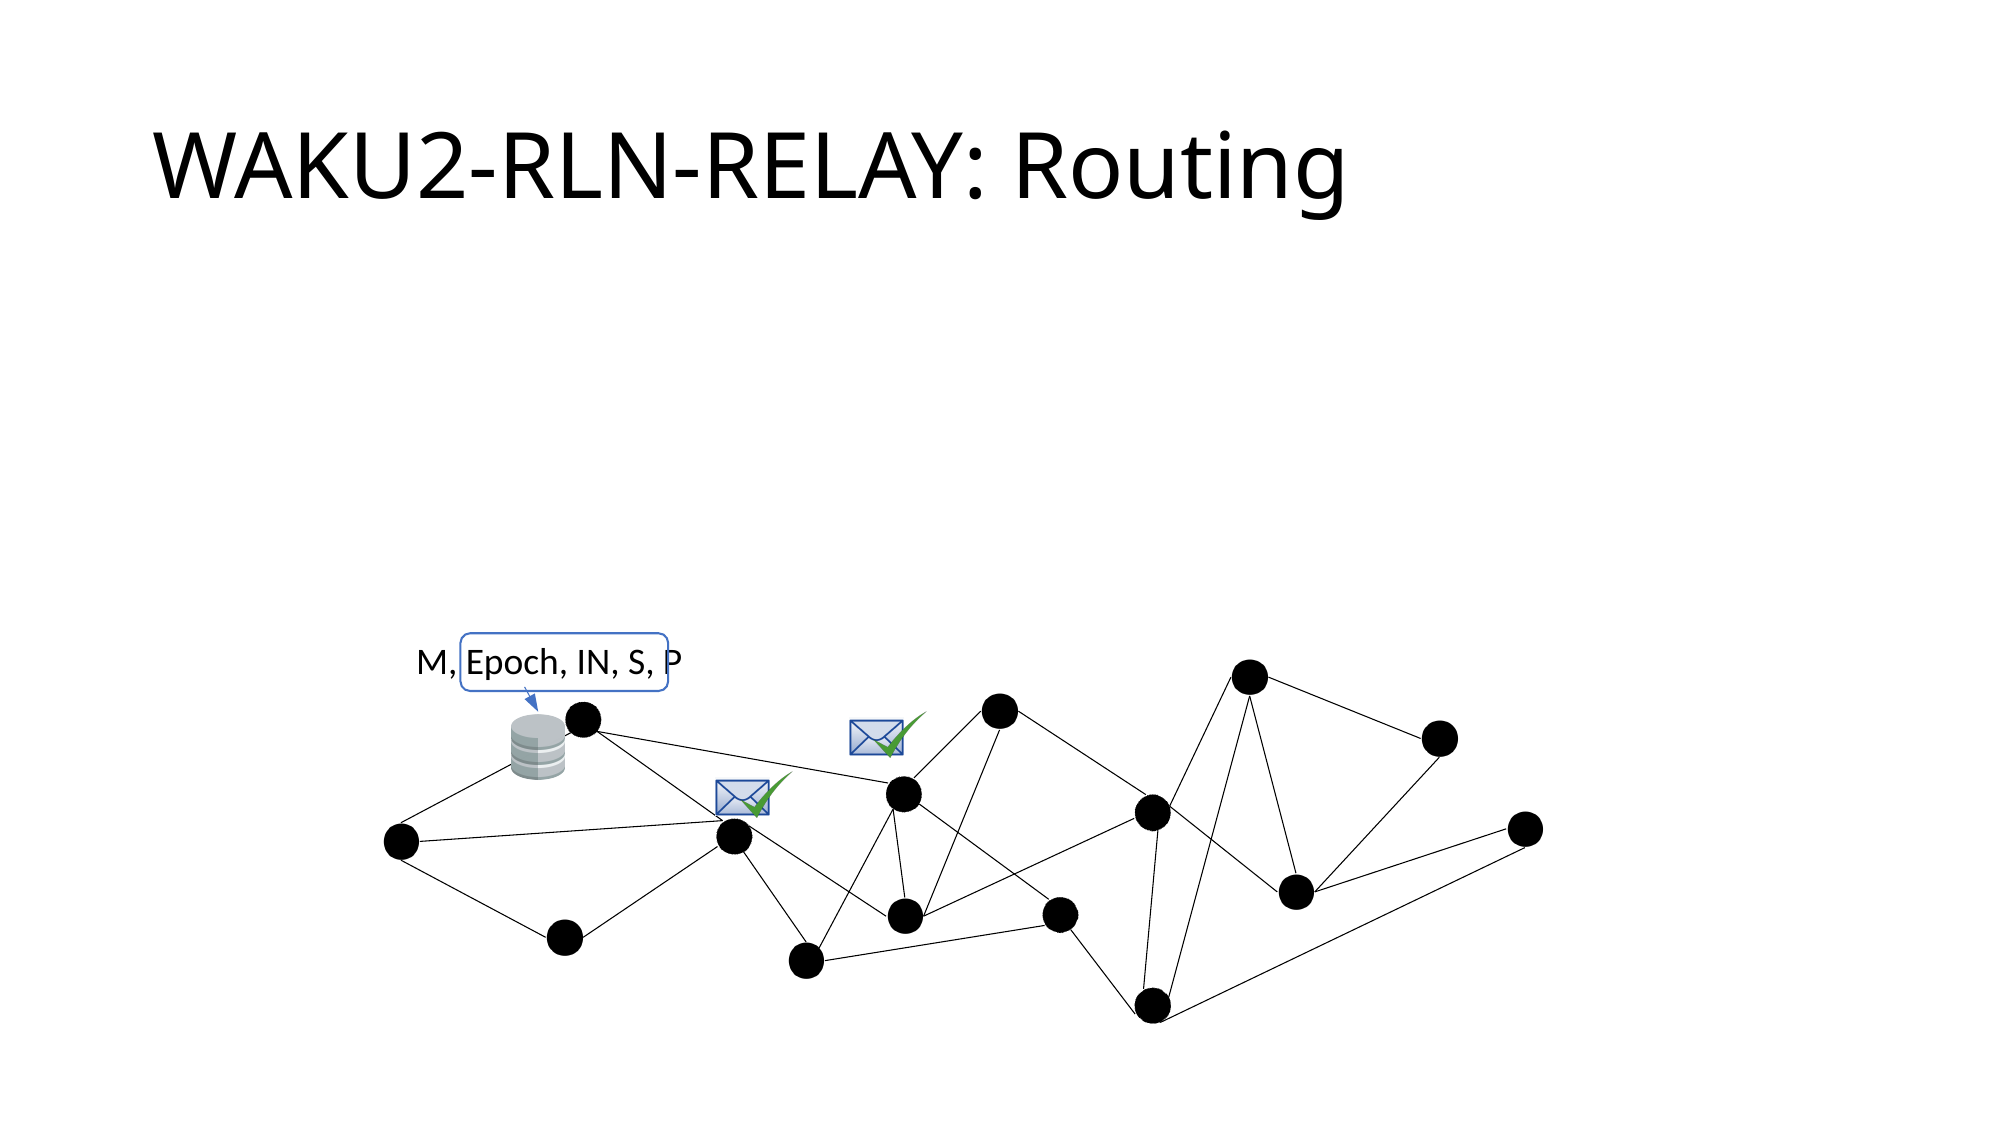

# WAKU2-RLN-RELAY: Routing
M, Epoch, IN, S, P